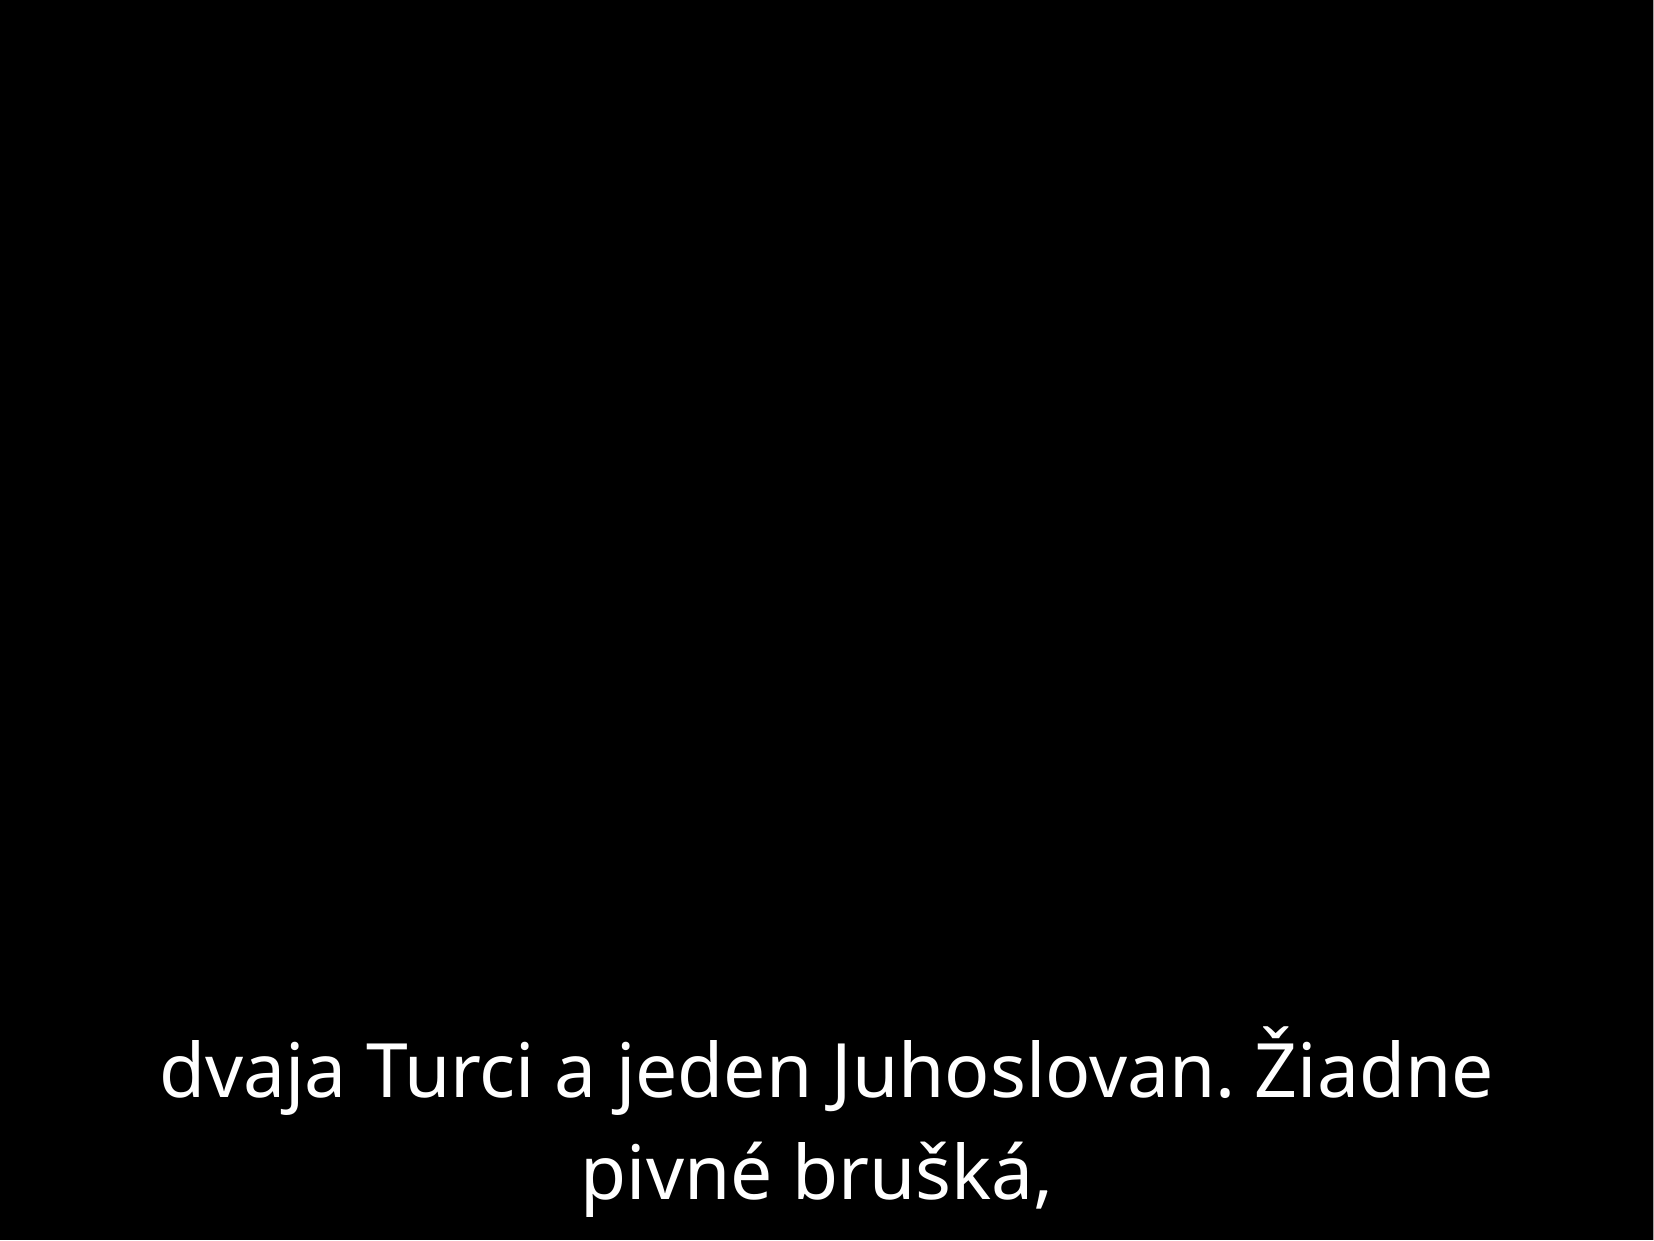

# dvaja Turci a jeden Juhoslovan. Žiadne pivné brušká,